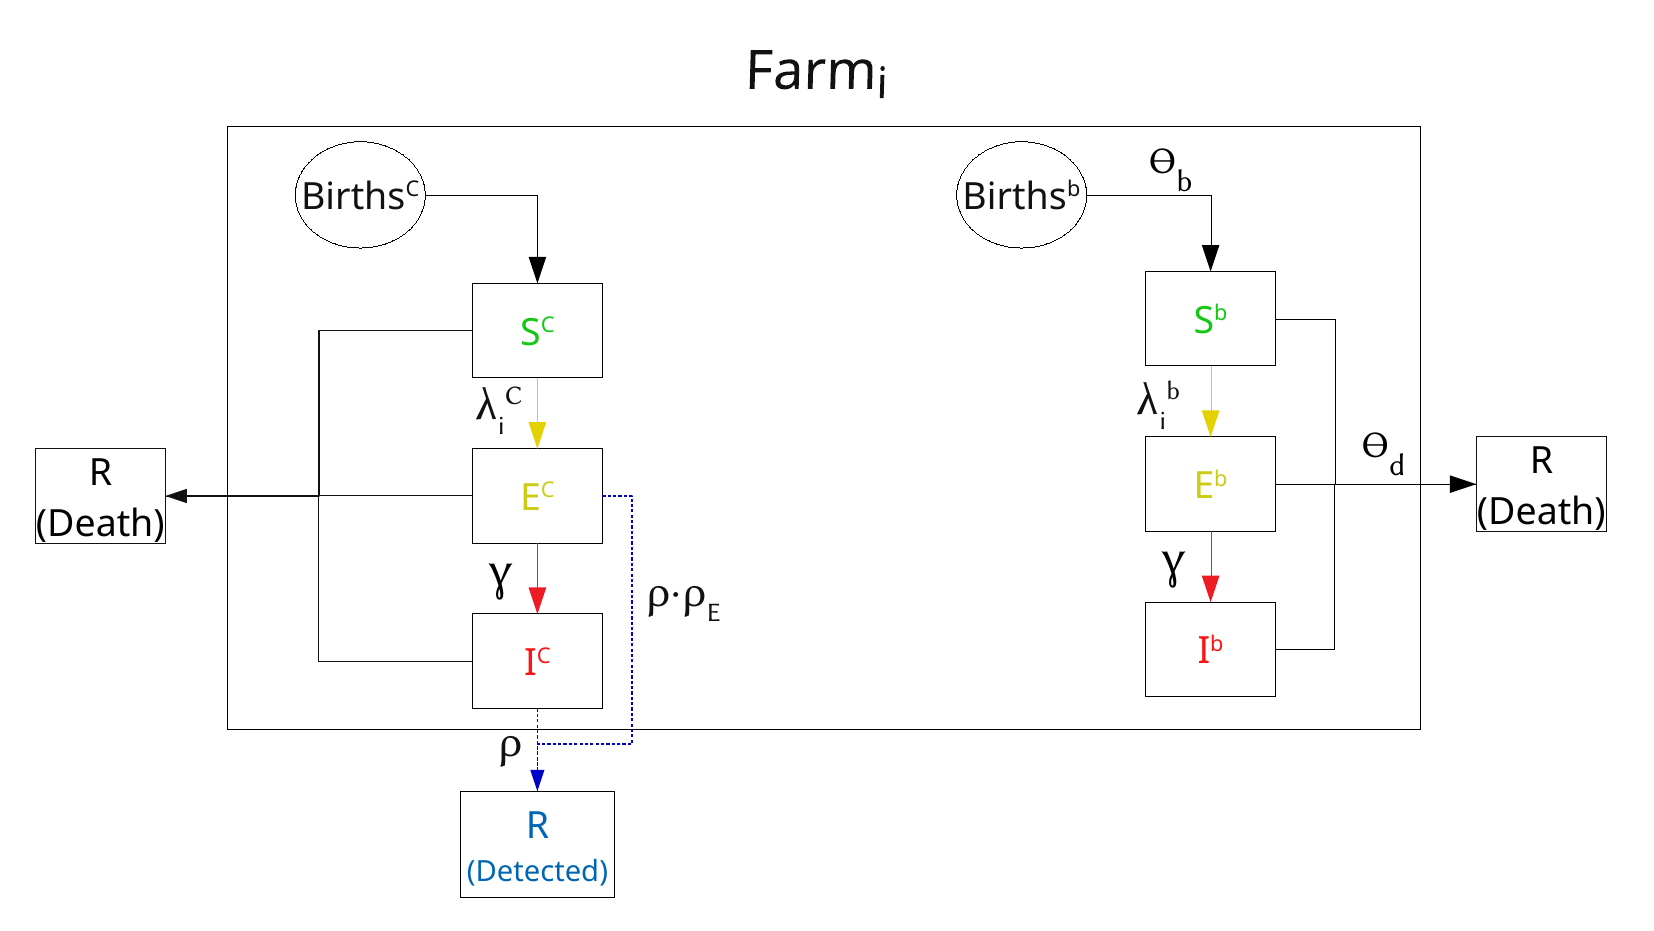

Farmi
ϴb
BirthsC
Birthsb
Sb
SC
λib
λiC
ϴd
Eb
R
(Death)
EC
R
(Death)
ɣ
ɣ
ρ·ρE
Ib
IC
ρ
R
(Detected)